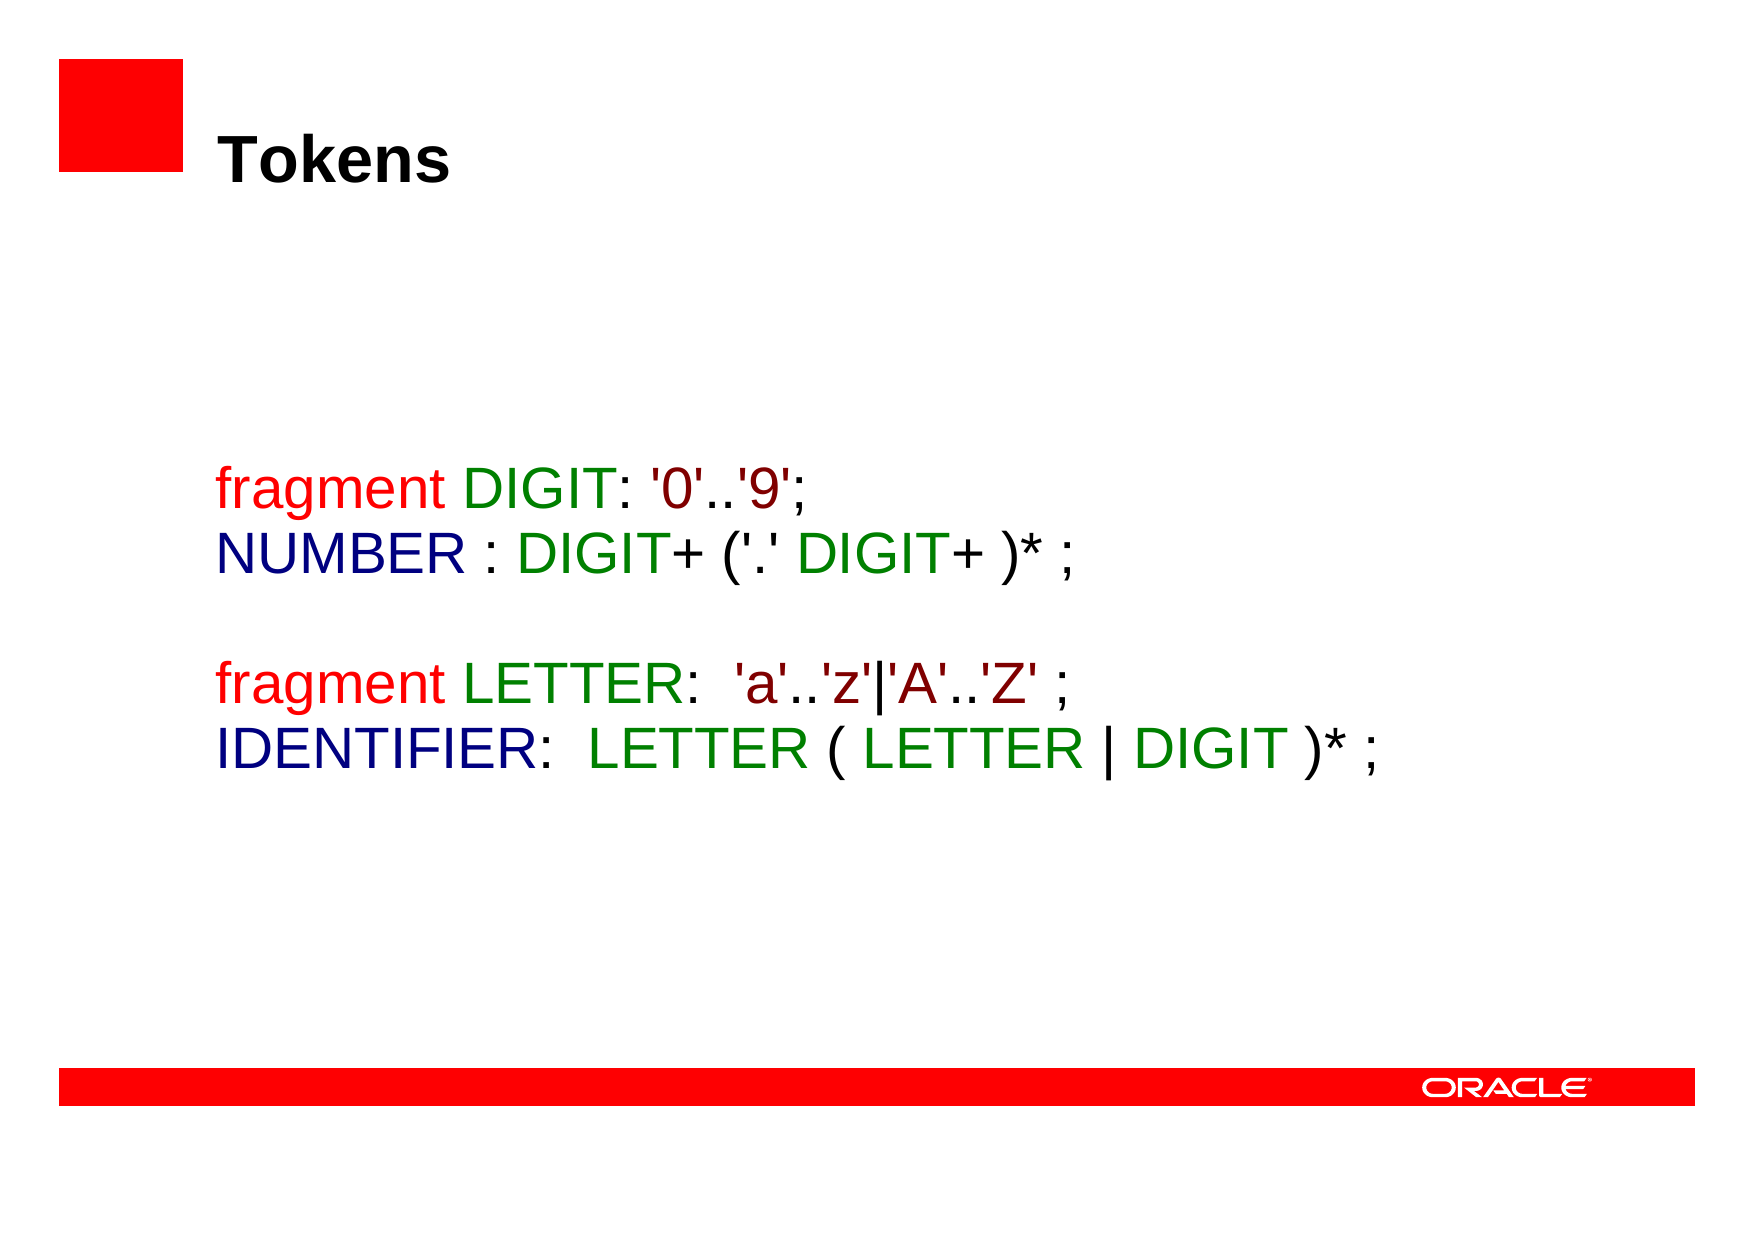

# Tokens
fragment DIGIT: '0'..'9';
NUMBER : DIGIT+ ('.' DIGIT+ )* ;
fragment LETTER: 'a'..'z'|'A'..'Z' ;
IDENTIFIER: LETTER ( LETTER | DIGIT )* ;